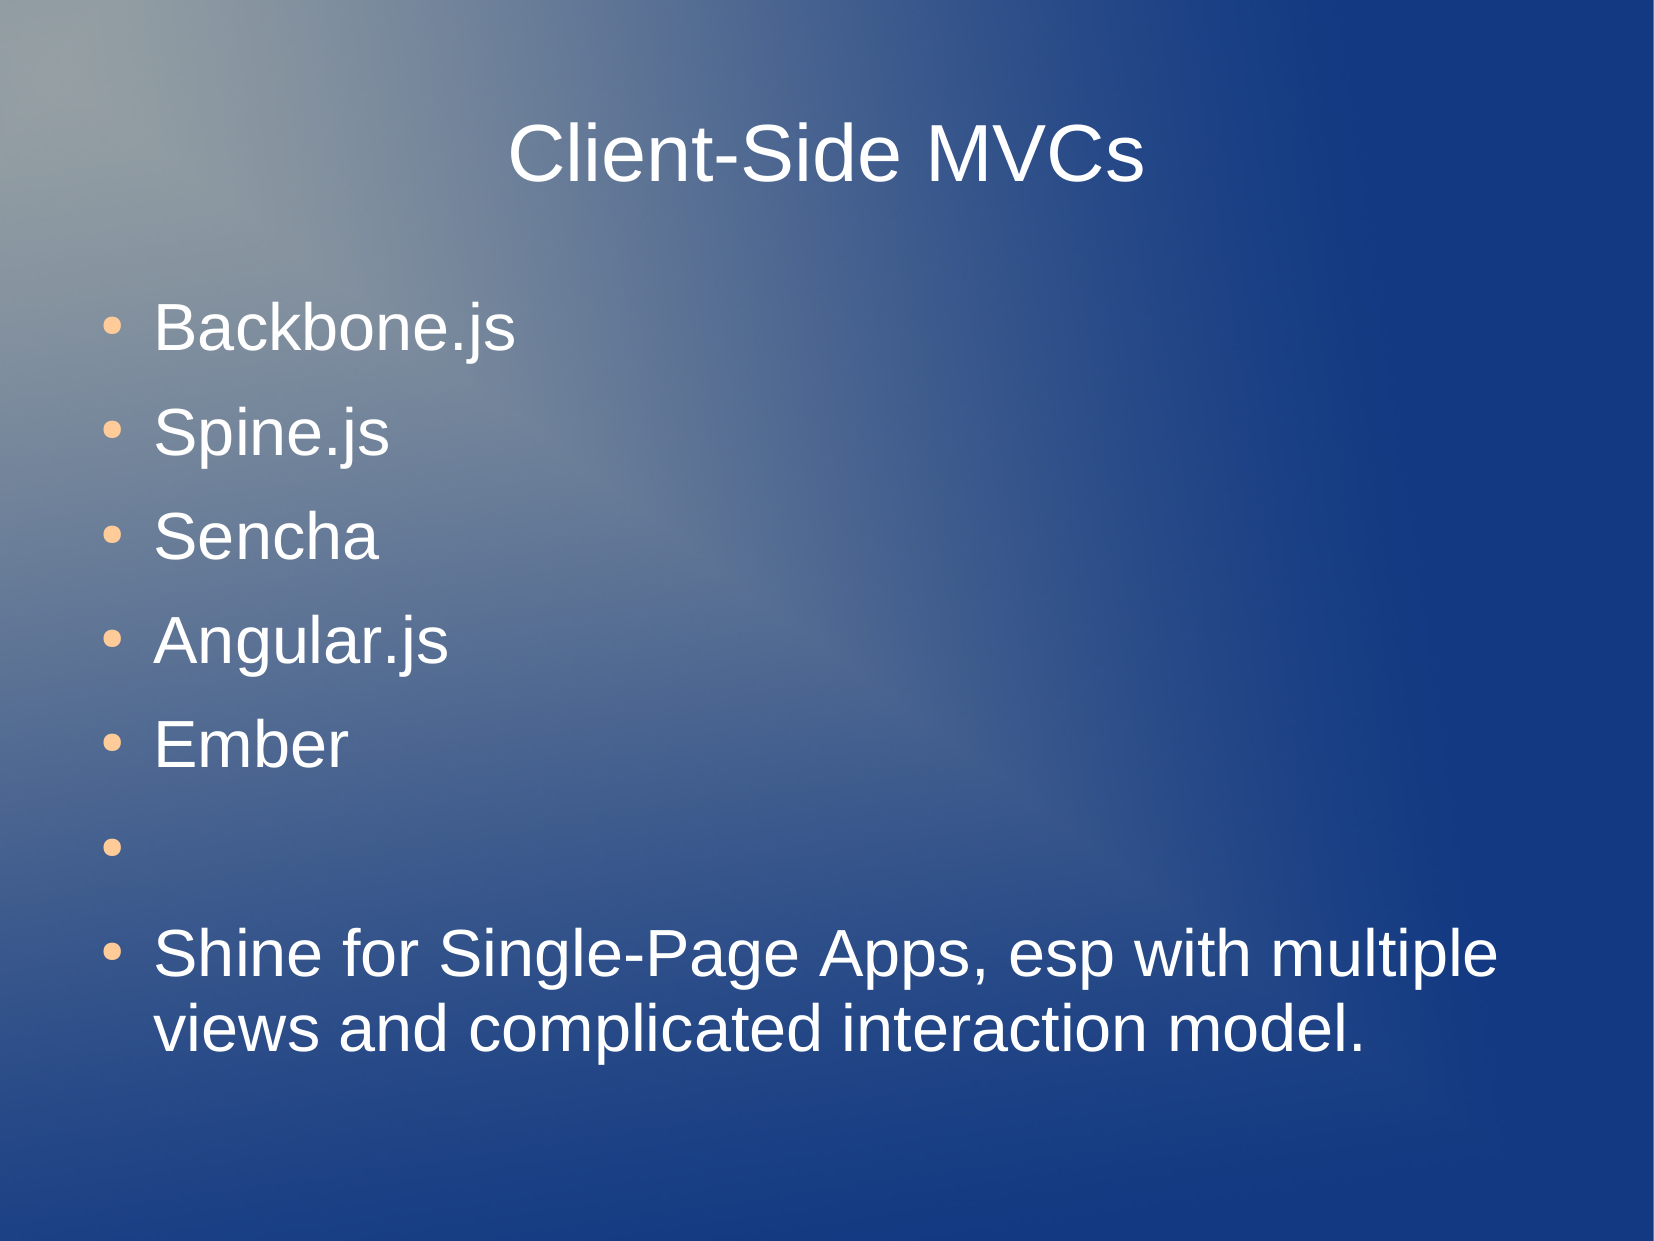

# Client-Side MVCs
Backbone.js
Spine.js
Sencha
Angular.js
Ember
Shine for Single-Page Apps, esp with multiple views and complicated interaction model.